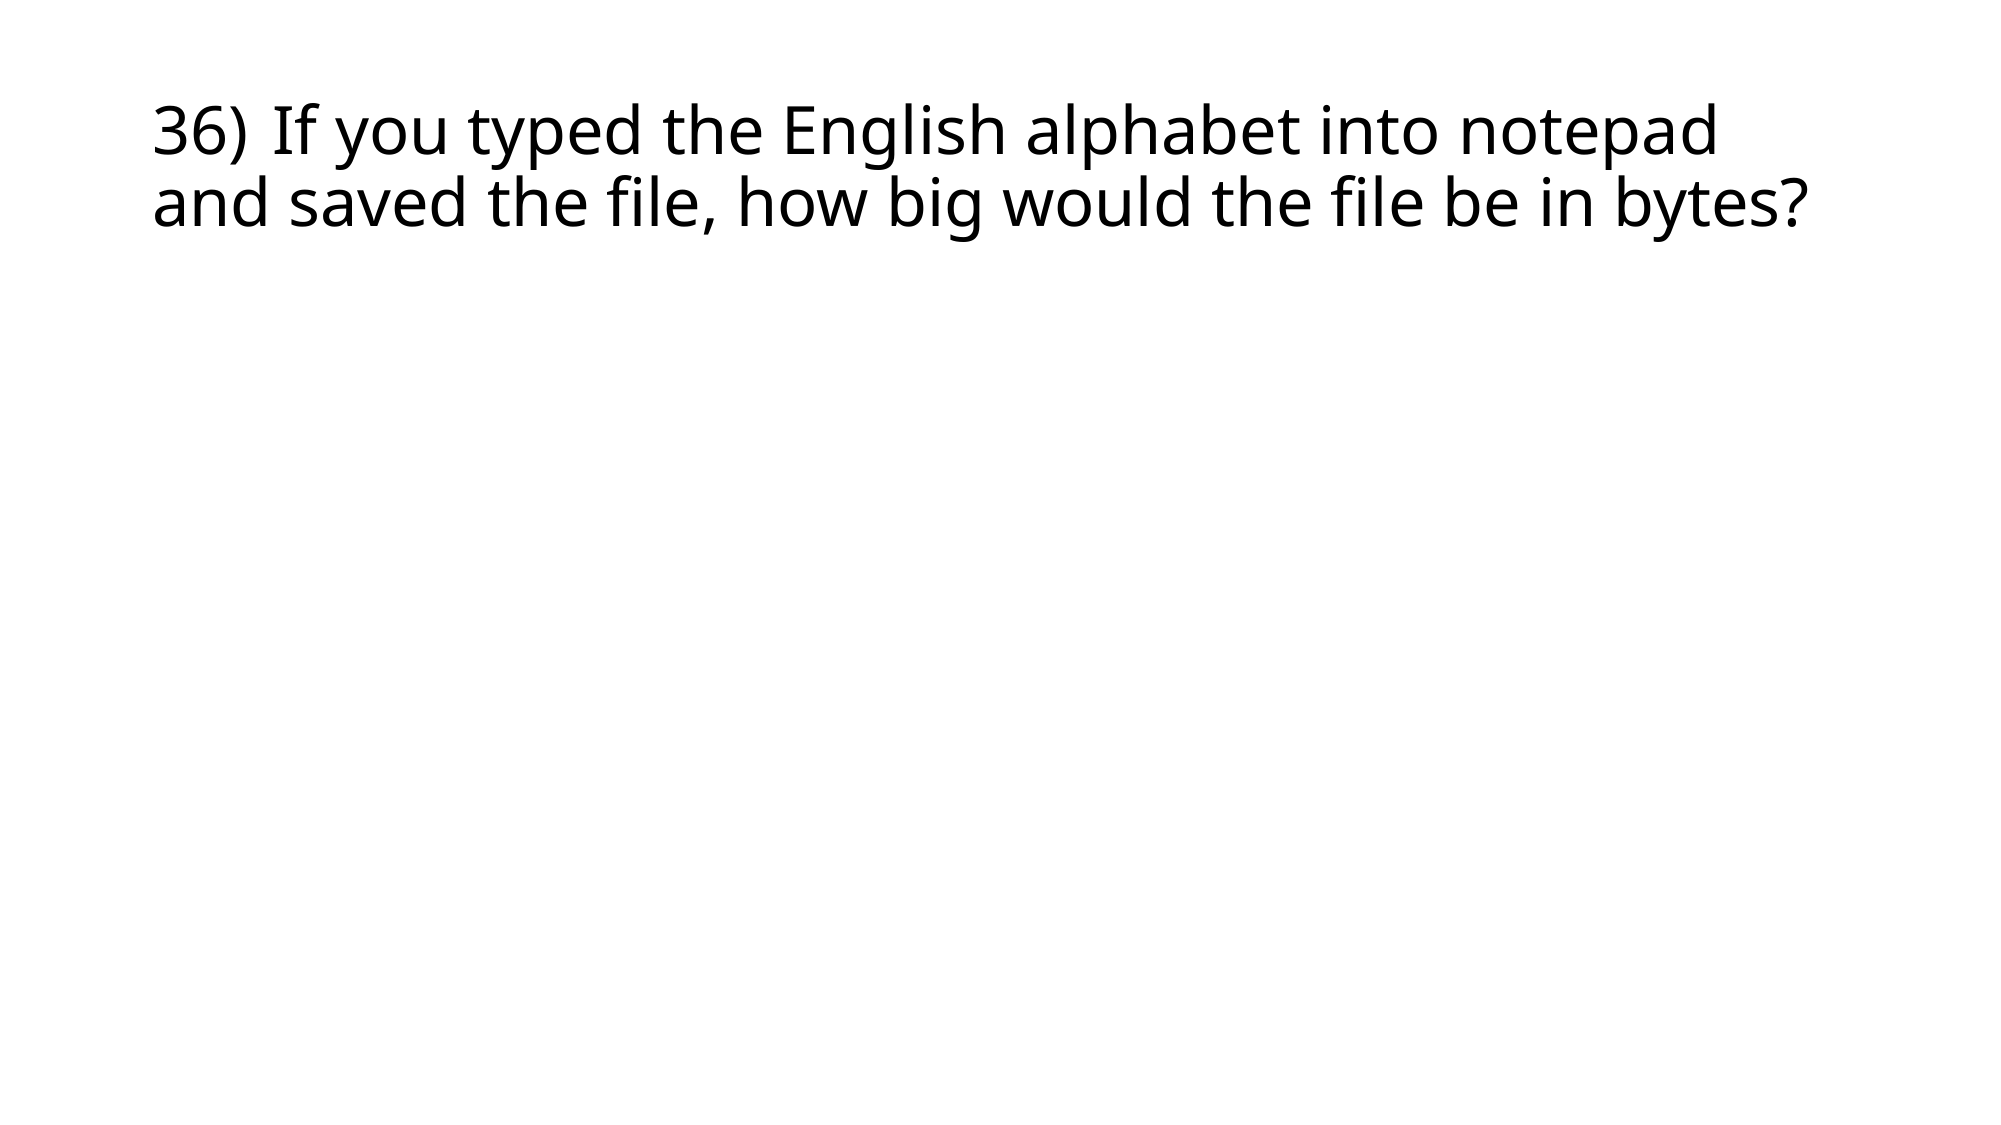

# 36)	If you typed the English alphabet into notepad and saved the file, how big would the file be in bytes?